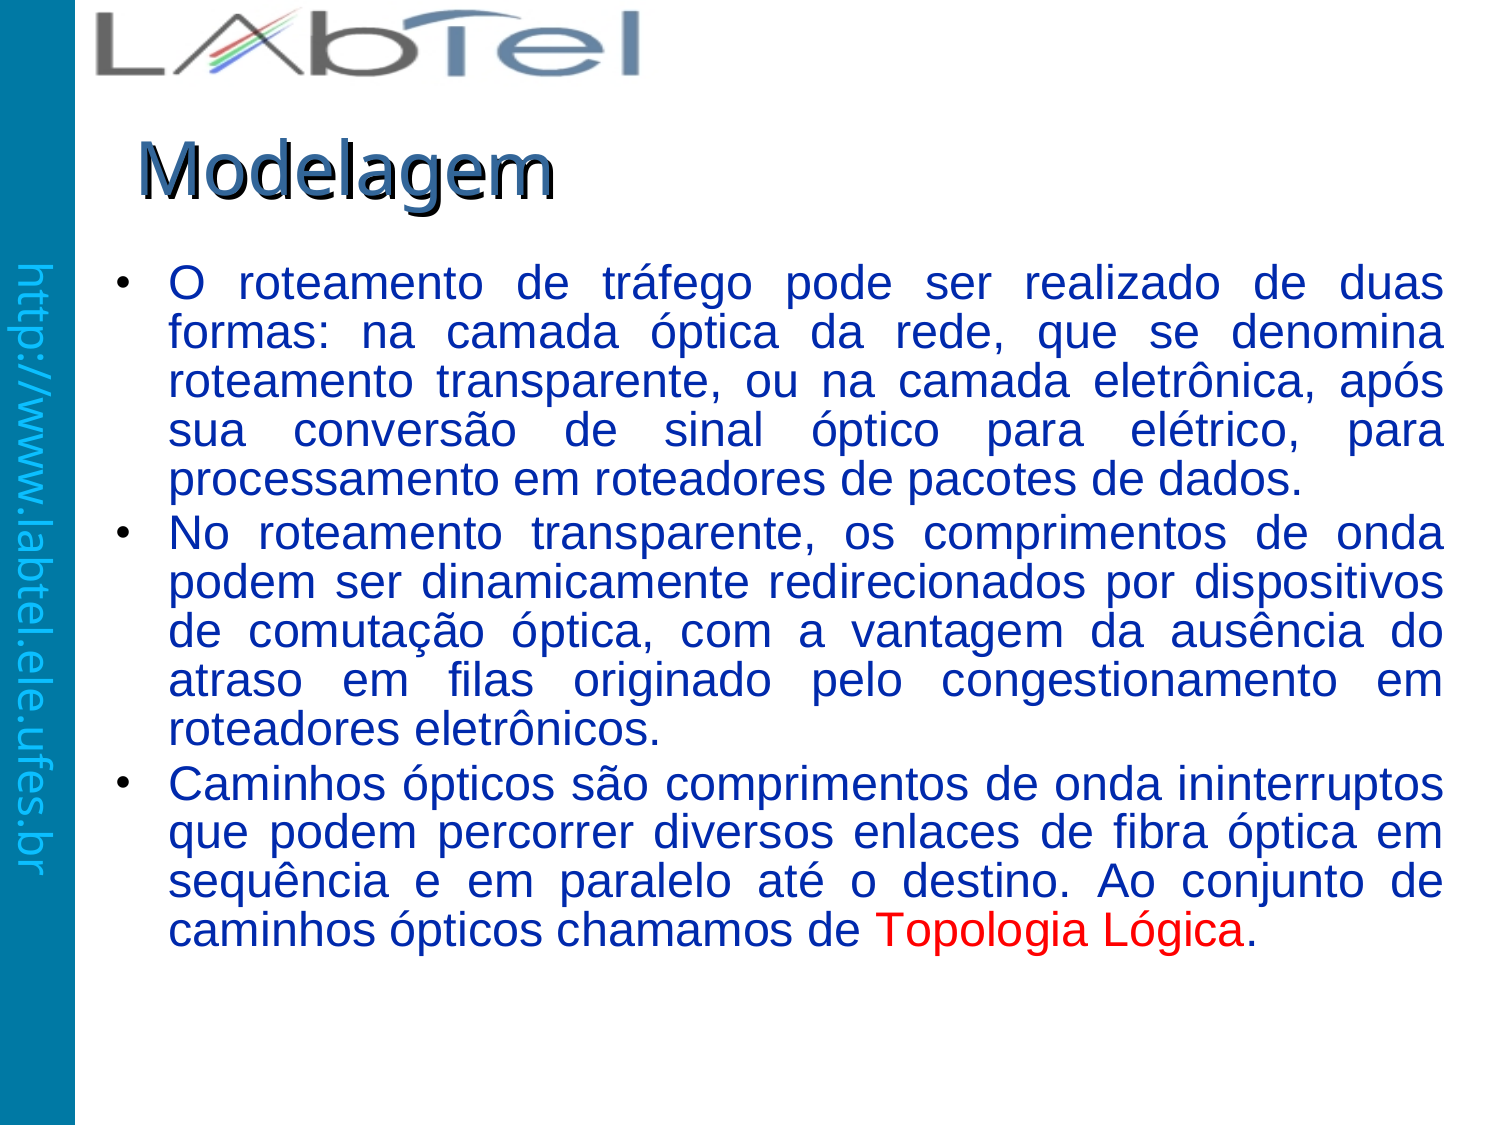

# Modelagem
O roteamento de tráfego pode ser realizado de duas formas: na camada óptica da rede, que se denomina roteamento transparente, ou na camada eletrônica, após sua conversão de sinal óptico para elétrico, para processamento em roteadores de pacotes de dados.
No roteamento transparente, os comprimentos de onda podem ser dinamicamente redirecionados por dispositivos de comutação óptica, com a vantagem da ausência do atraso em filas originado pelo congestionamento em roteadores eletrônicos.
Caminhos ópticos são comprimentos de onda ininterruptos que podem percorrer diversos enlaces de fibra óptica em sequência e em paralelo até o destino. Ao conjunto de caminhos ópticos chamamos de Topologia Lógica.